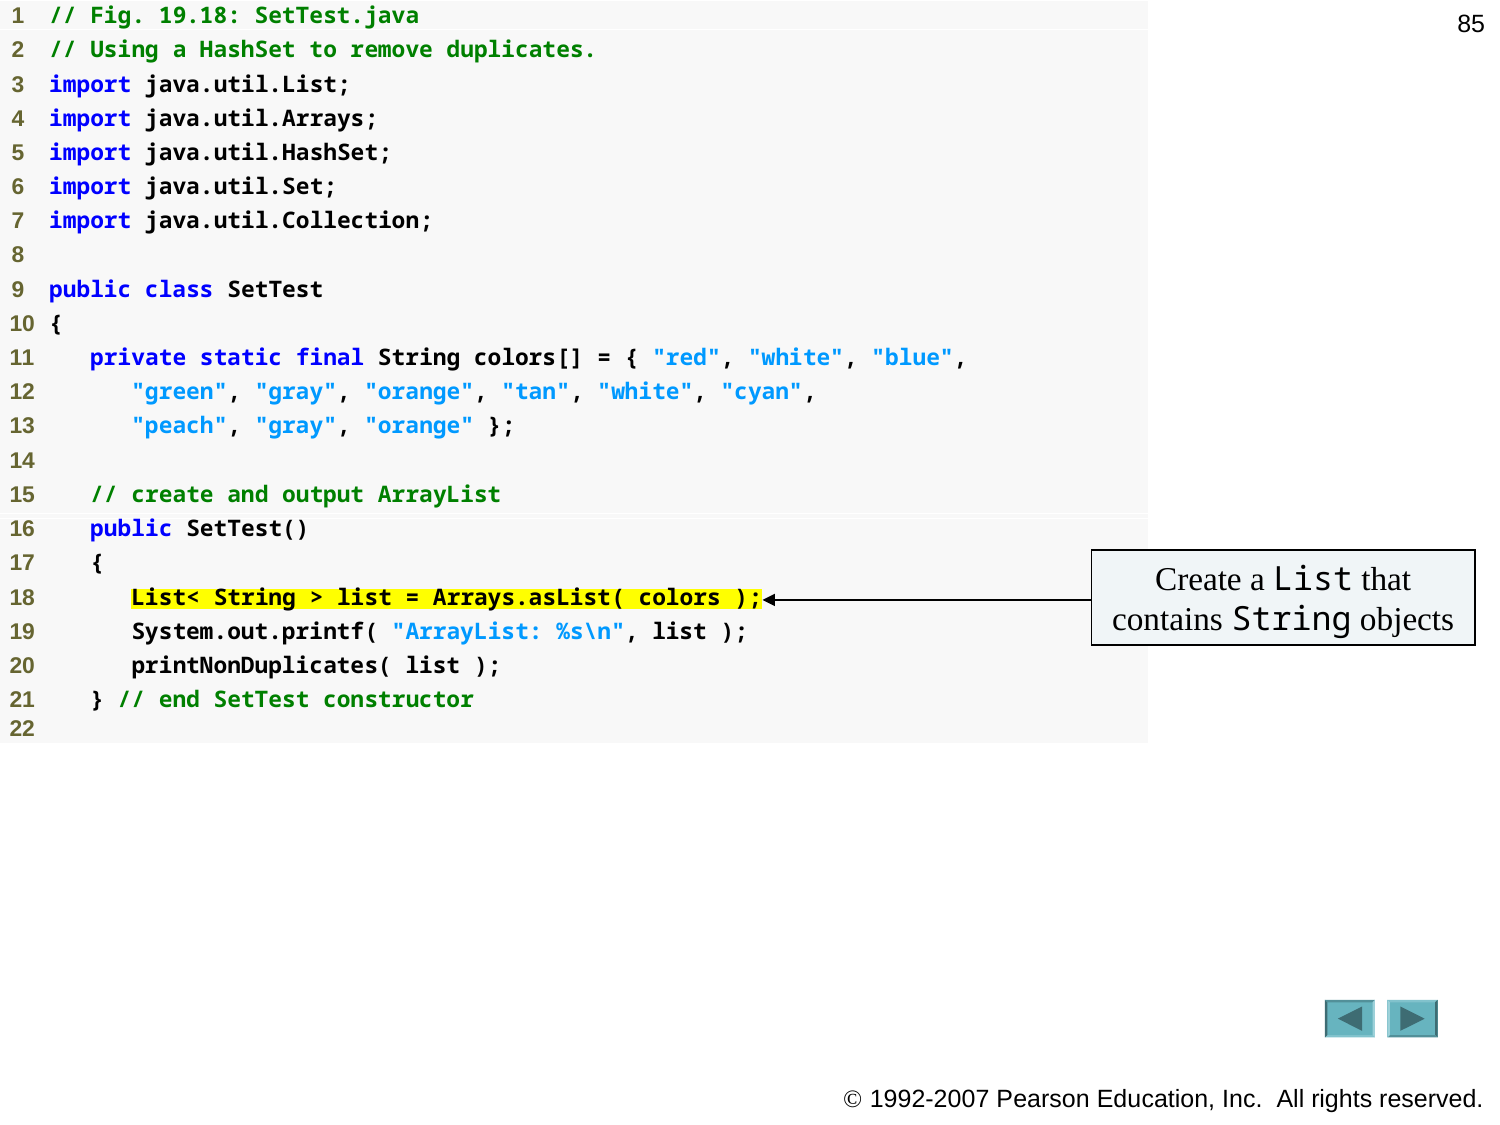

#
Create a List that contains String objects